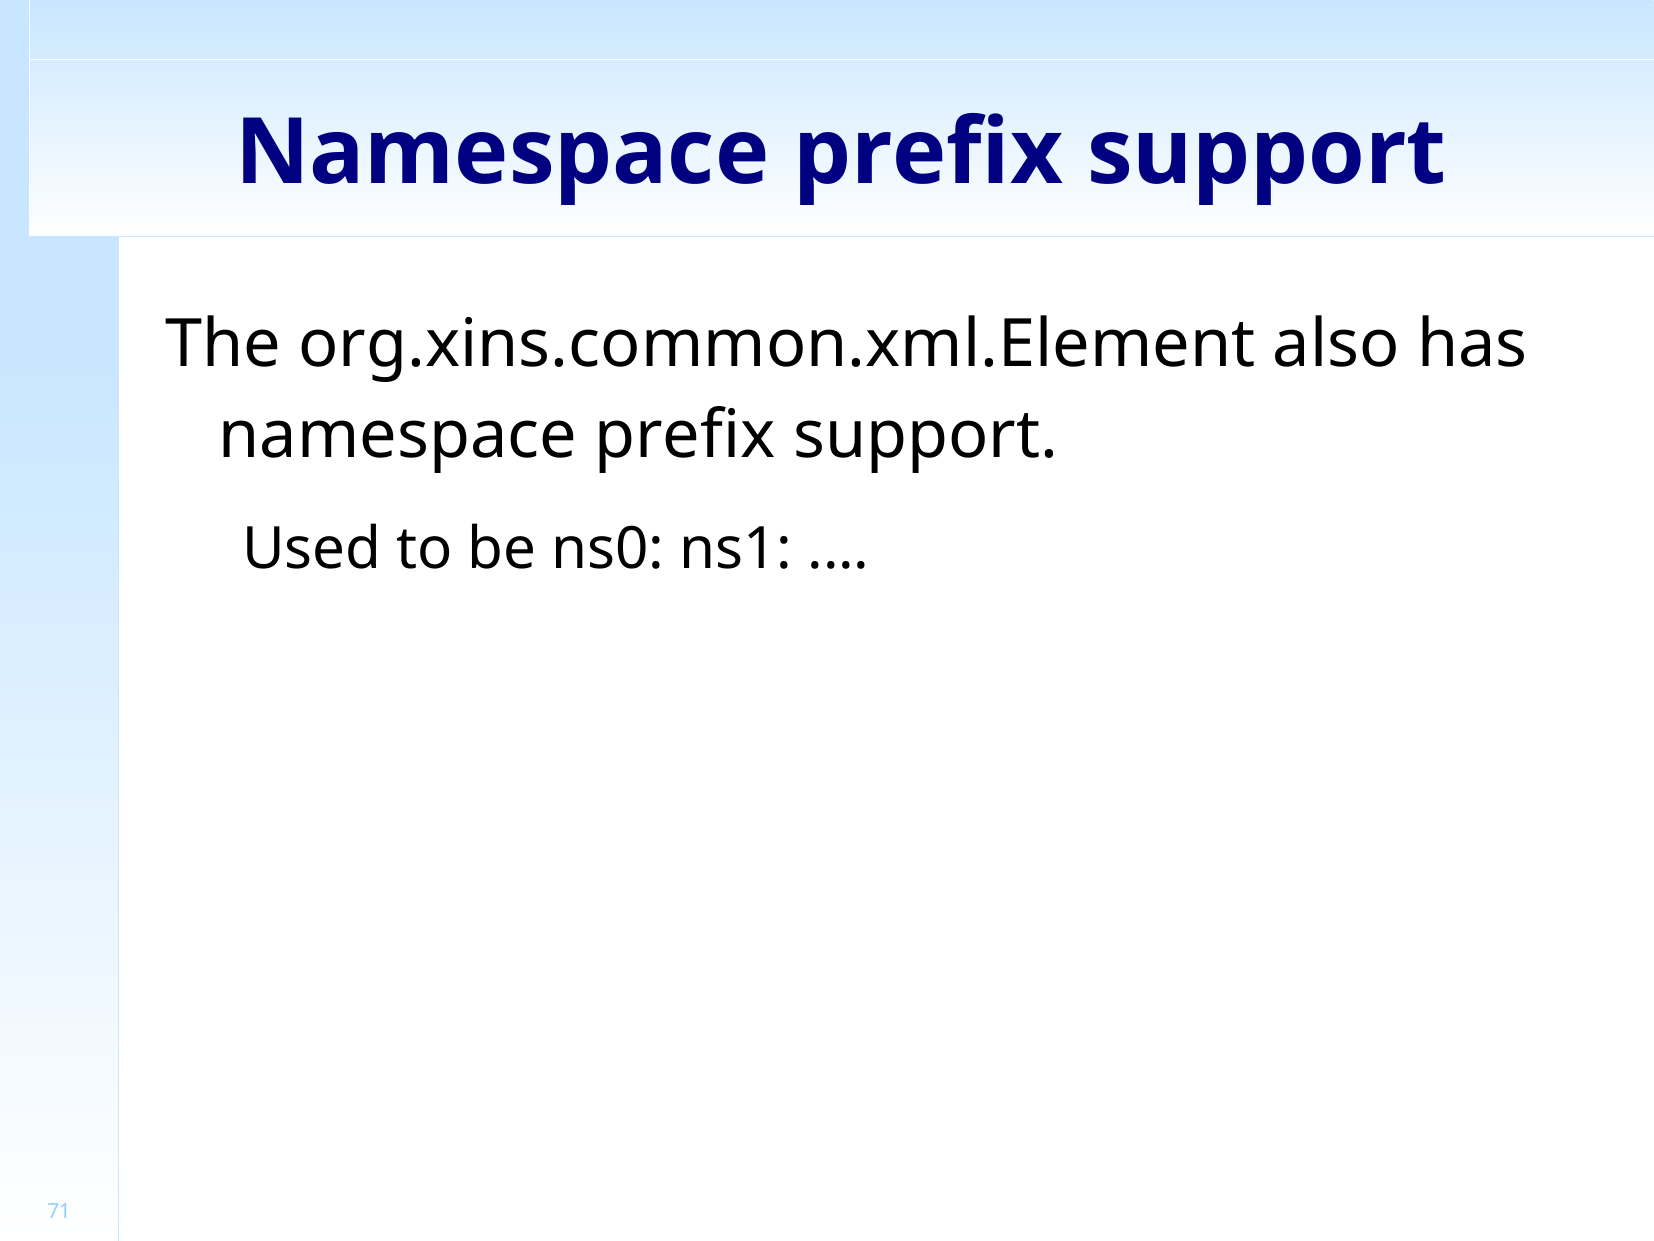

# Namespace prefix support
The org.xins.common.xml.Element also has namespace prefix support.
Used to be ns0: ns1: ....